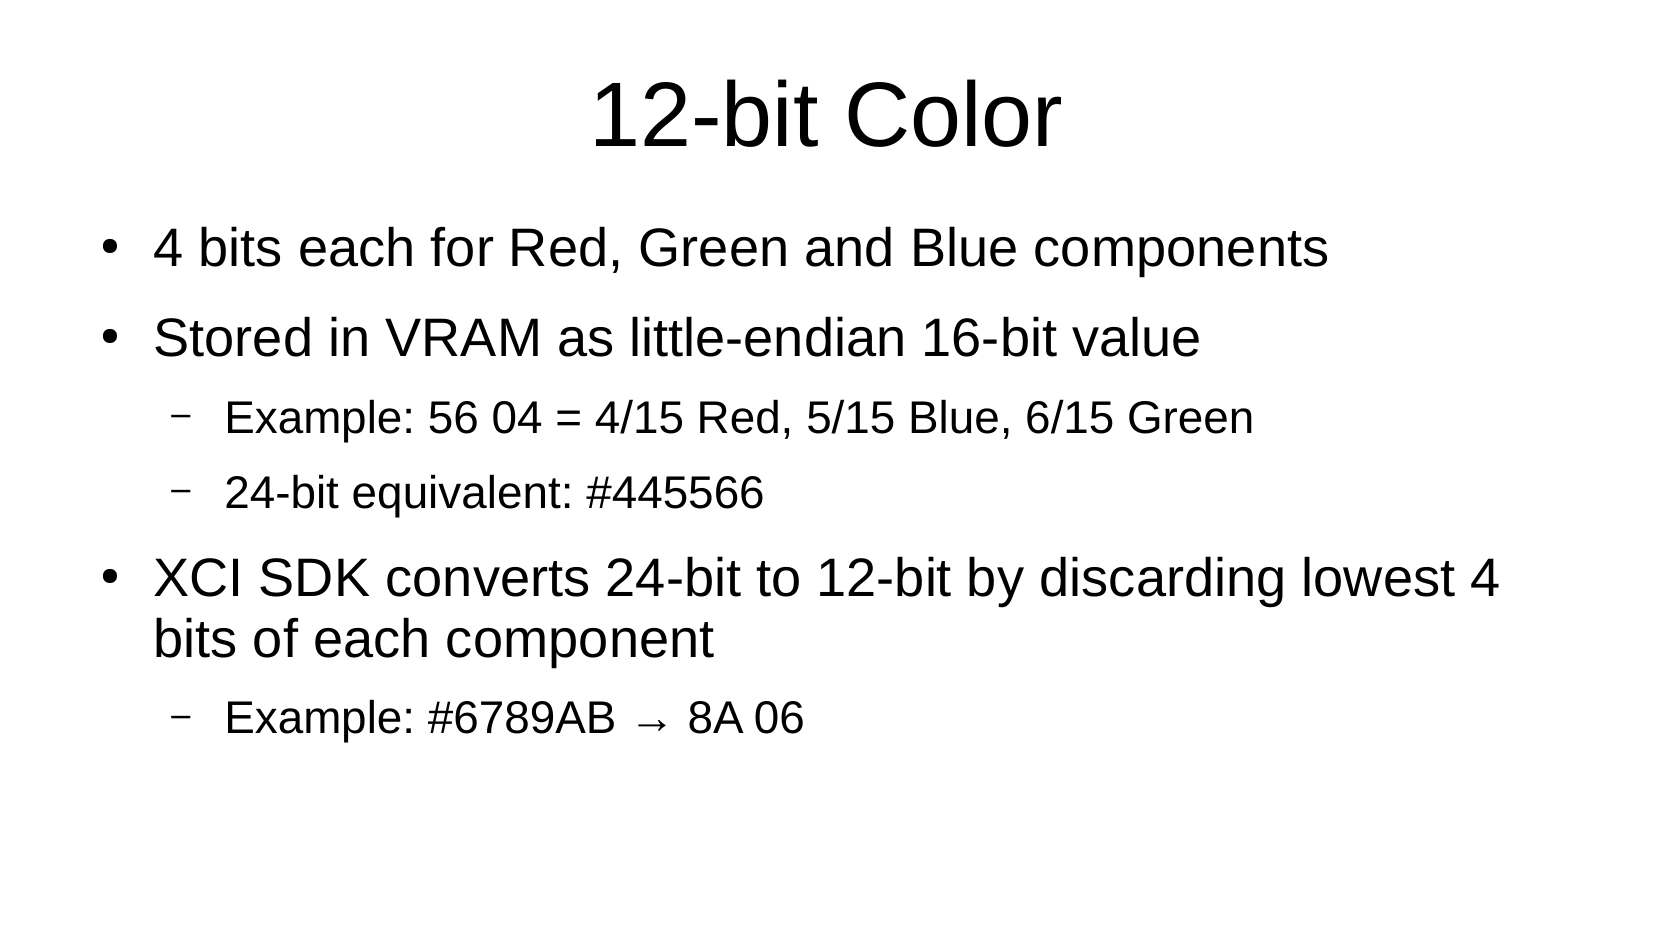

# 12-bit Color
4 bits each for Red, Green and Blue components
Stored in VRAM as little-endian 16-bit value
Example: 56 04 = 4/15 Red, 5/15 Blue, 6/15 Green
24-bit equivalent: #445566
XCI SDK converts 24-bit to 12-bit by discarding lowest 4 bits of each component
Example: #6789AB → 8A 06